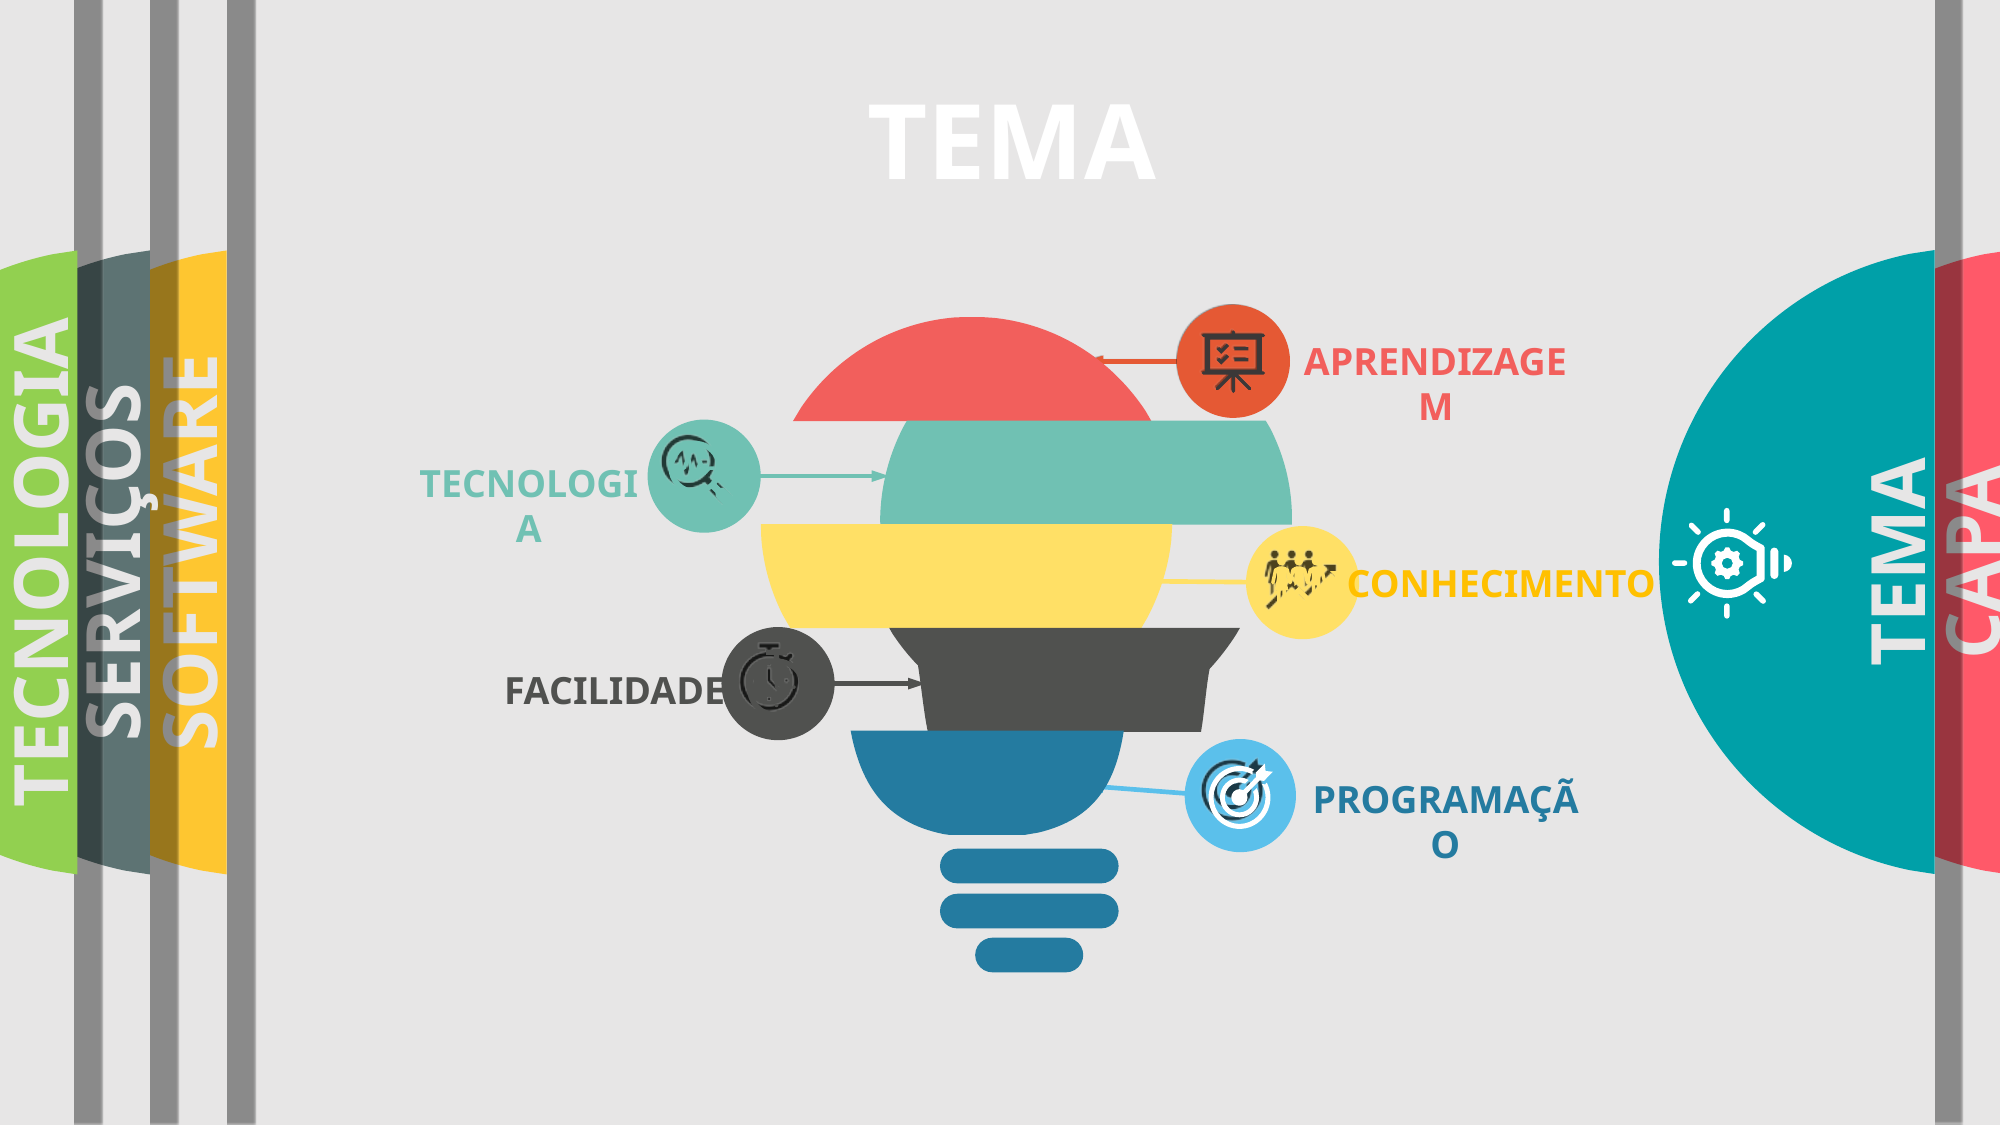

TECNOLOGIA
SERVIÇOS
SOFTWARE
CAPA
TEMA
TEMA
APRENDIZAGEM
TECNOLOGIA
CONHECIMENTO
FACILIDADE
PROGRAMAÇÃO